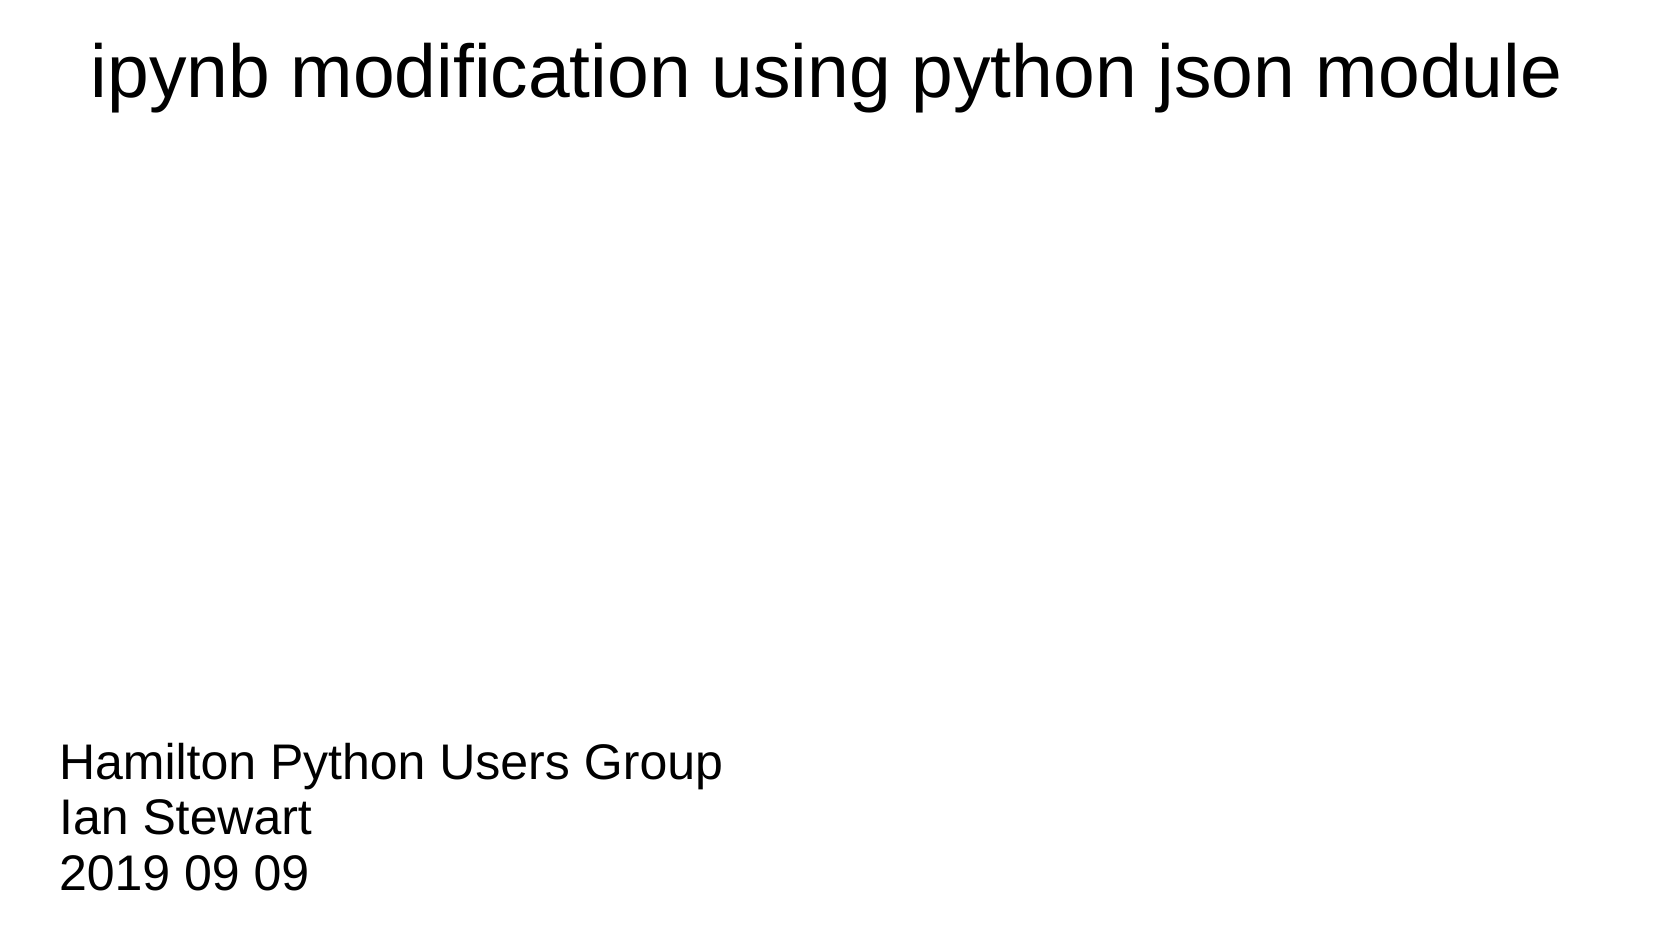

# ipynb modification using python json module
Hamilton Python Users Group
Ian Stewart
2019 09 09